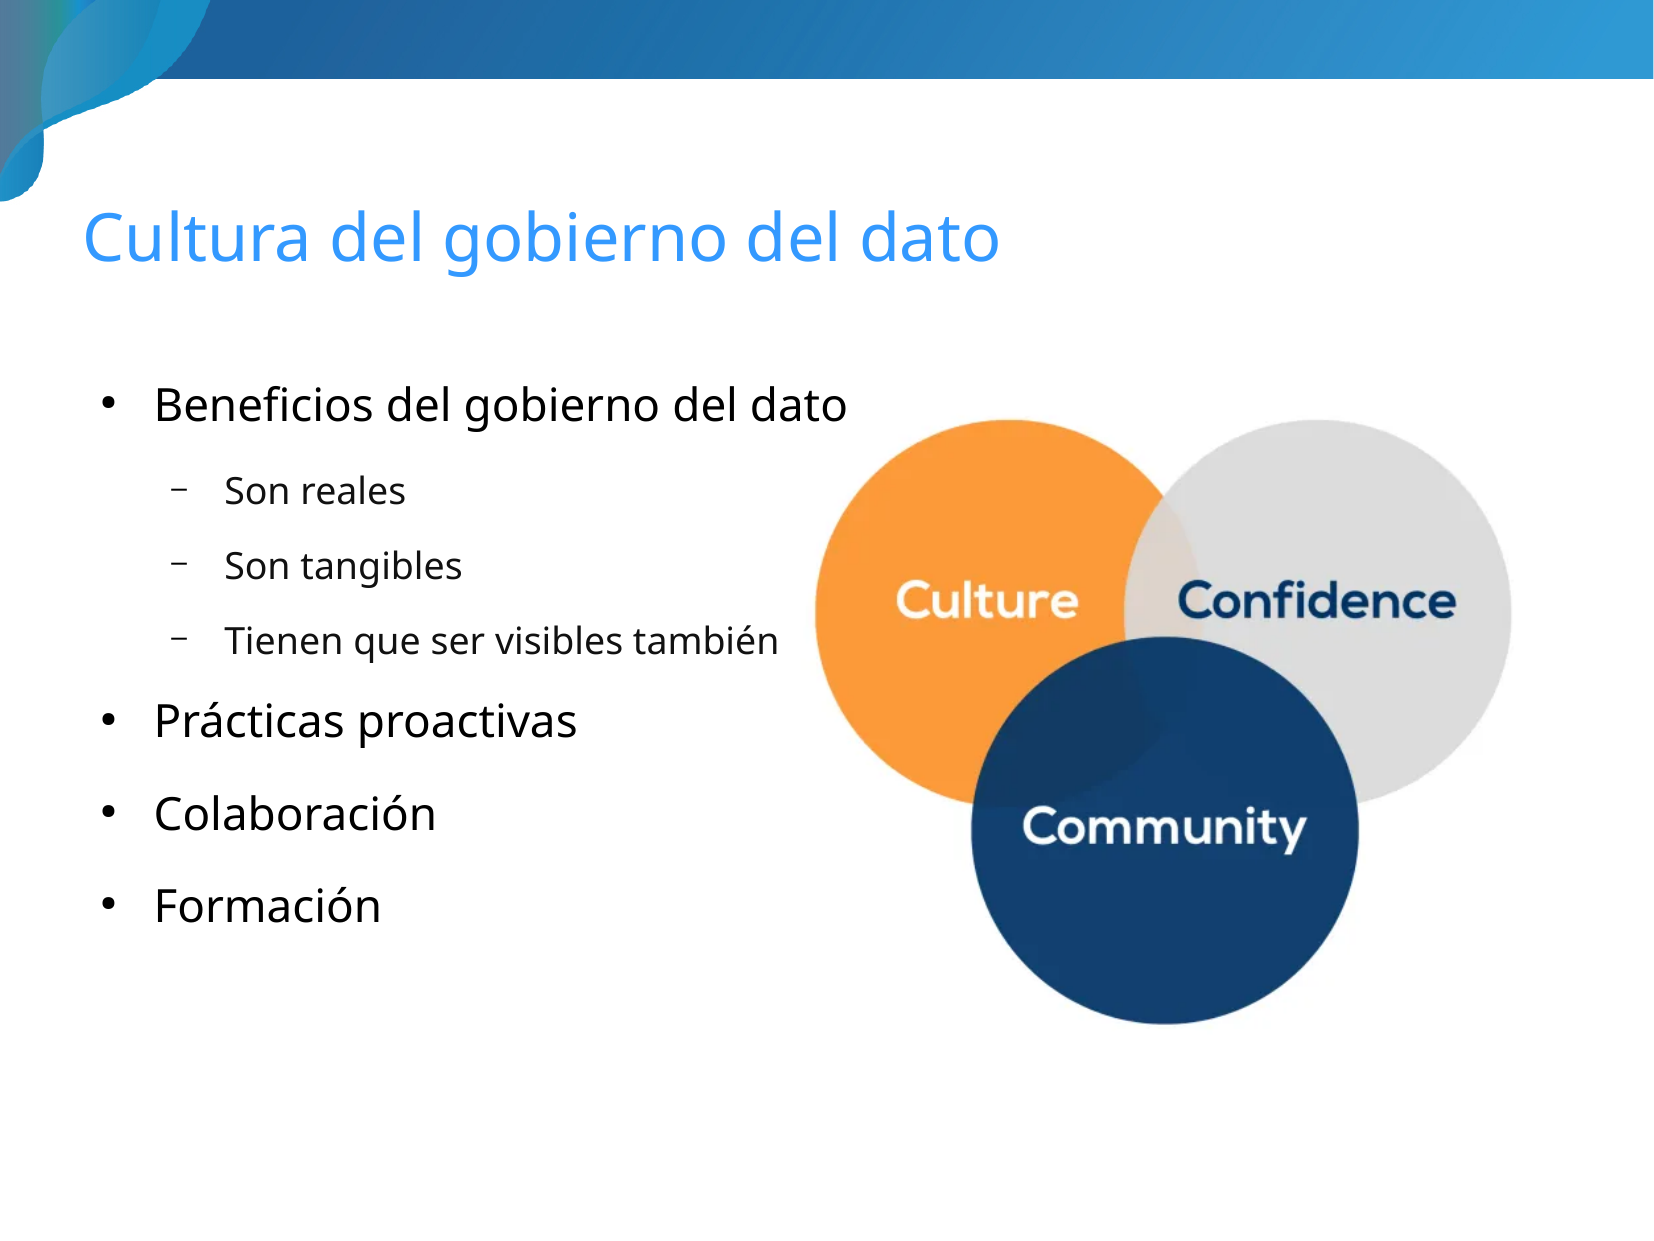

# Cultura del gobierno del dato
Beneficios del gobierno del dato
Son reales
Son tangibles
Tienen que ser visibles también
Prácticas proactivas
Colaboración
Formación